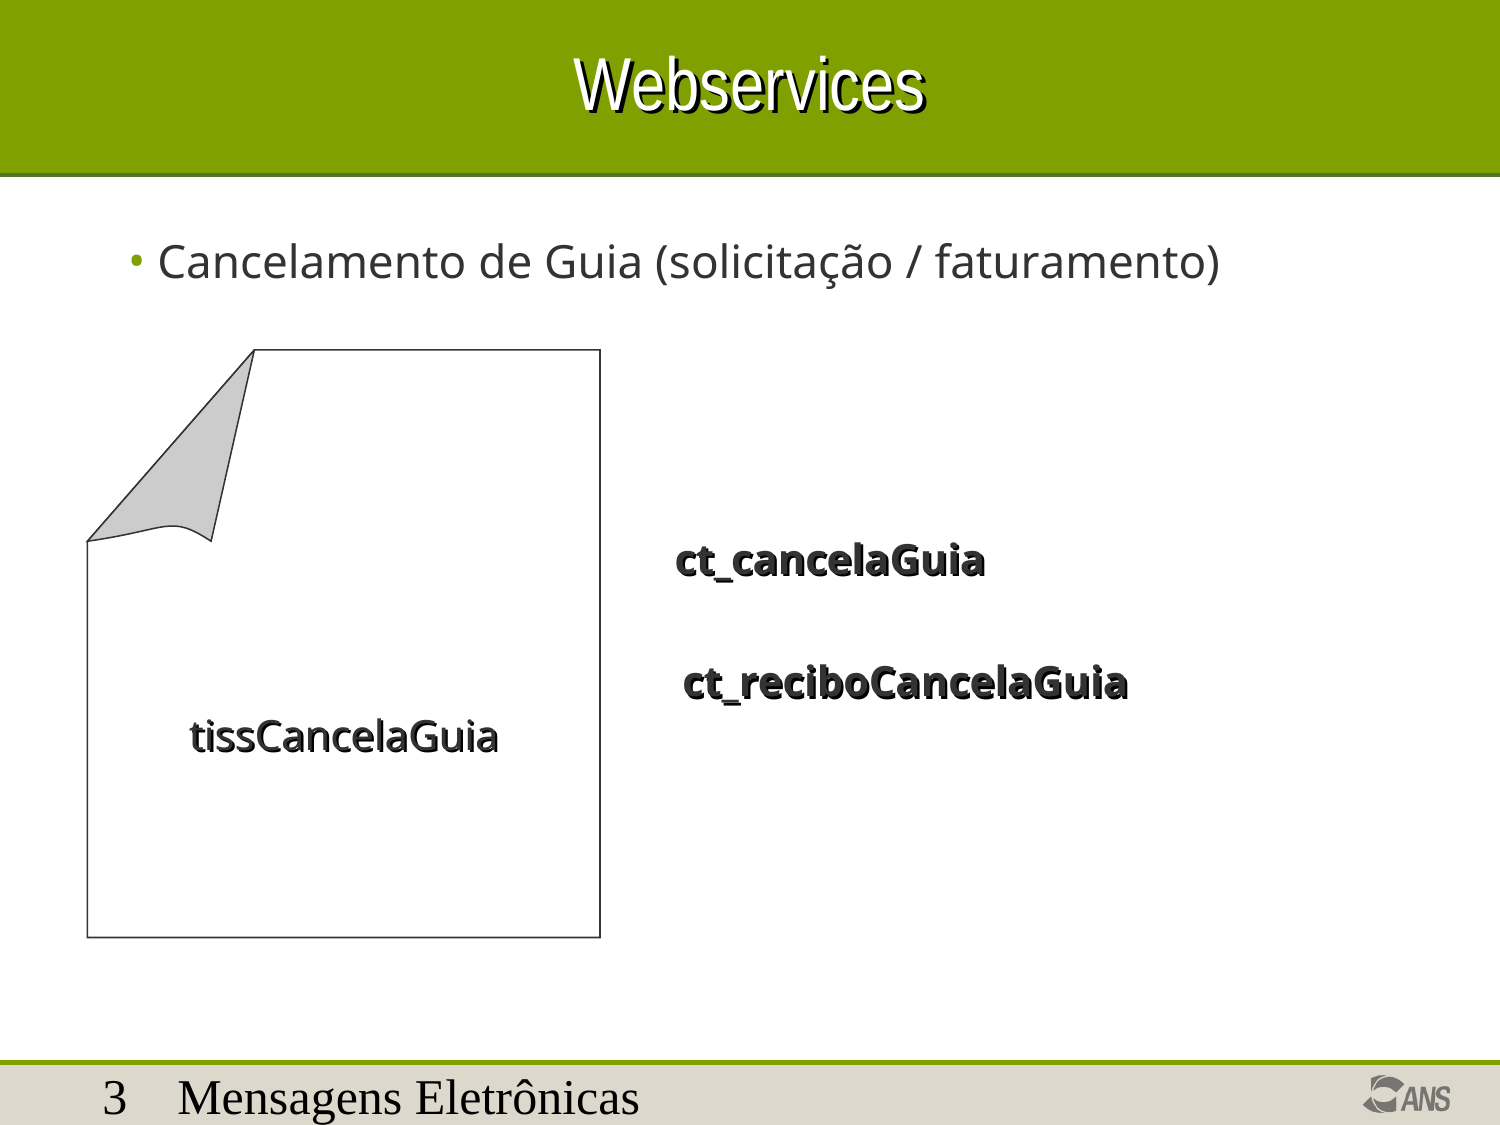

# Webservices
 Cancelamento de Guia (solicitação / faturamento)
tissCancelaGuia
ct_cancelaGuia
ct_reciboCancelaGuia
30
Mensagens Eletrônicas